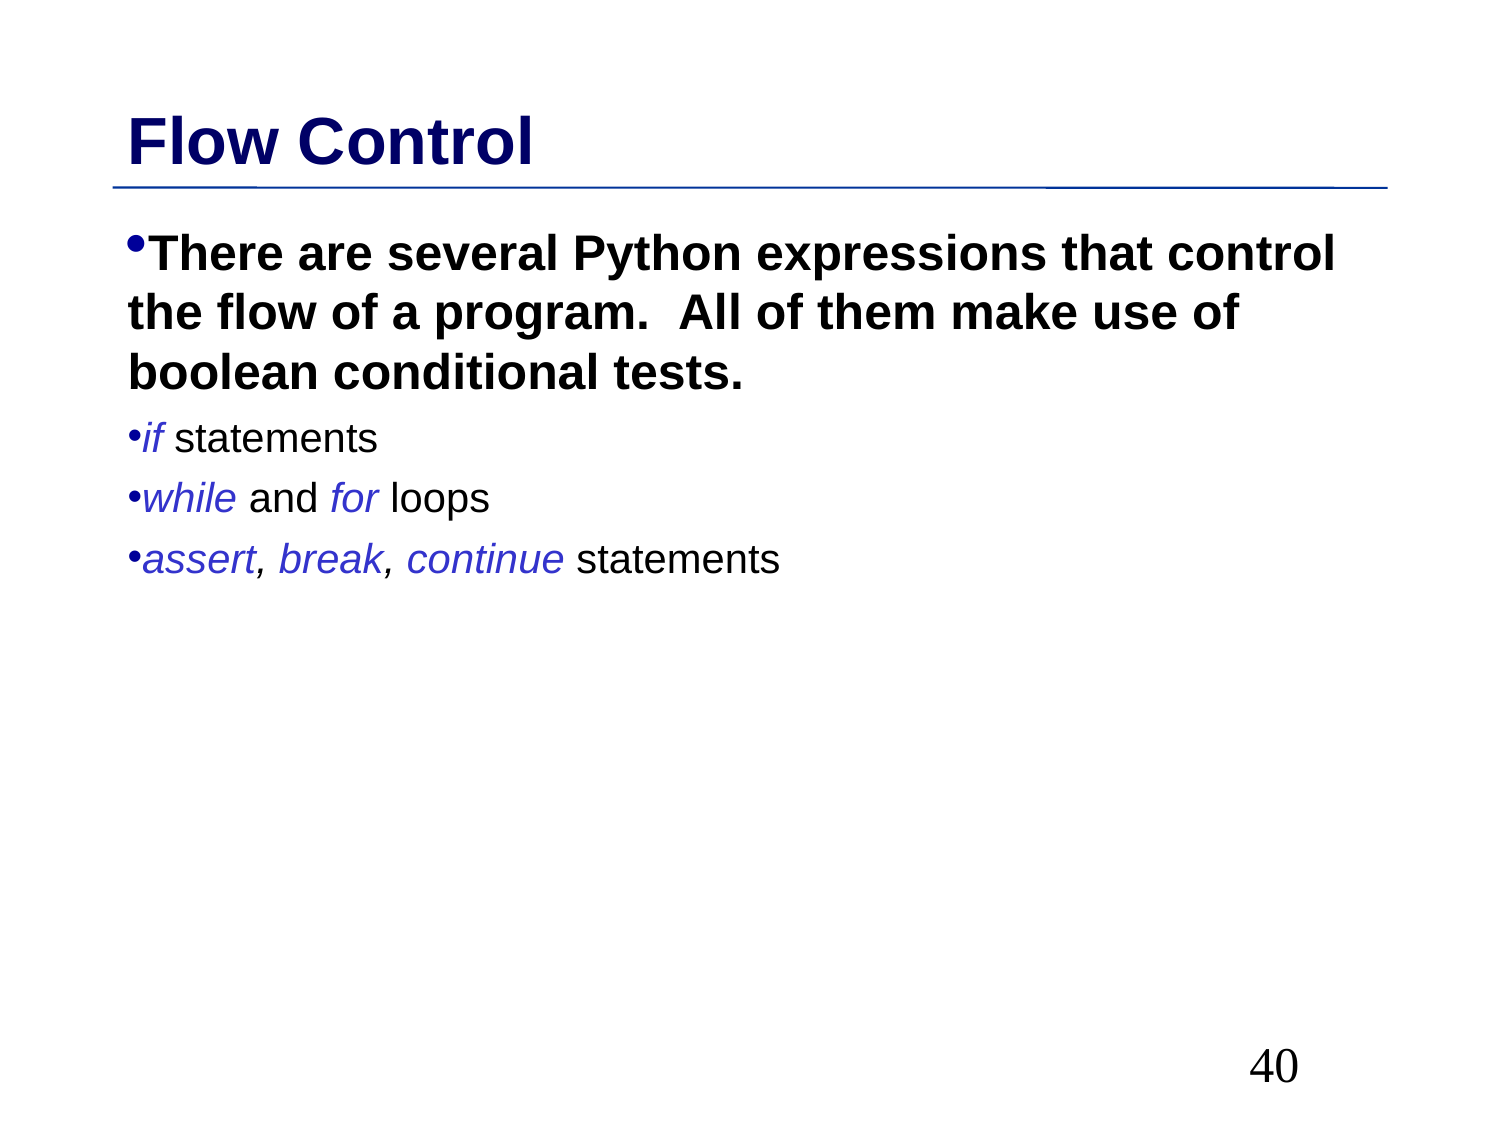

# Flow Control
There are several Python expressions that control the flow of a program. All of them make use of boolean conditional tests.
if statements
while and for loops
assert, break, continue statements
 38